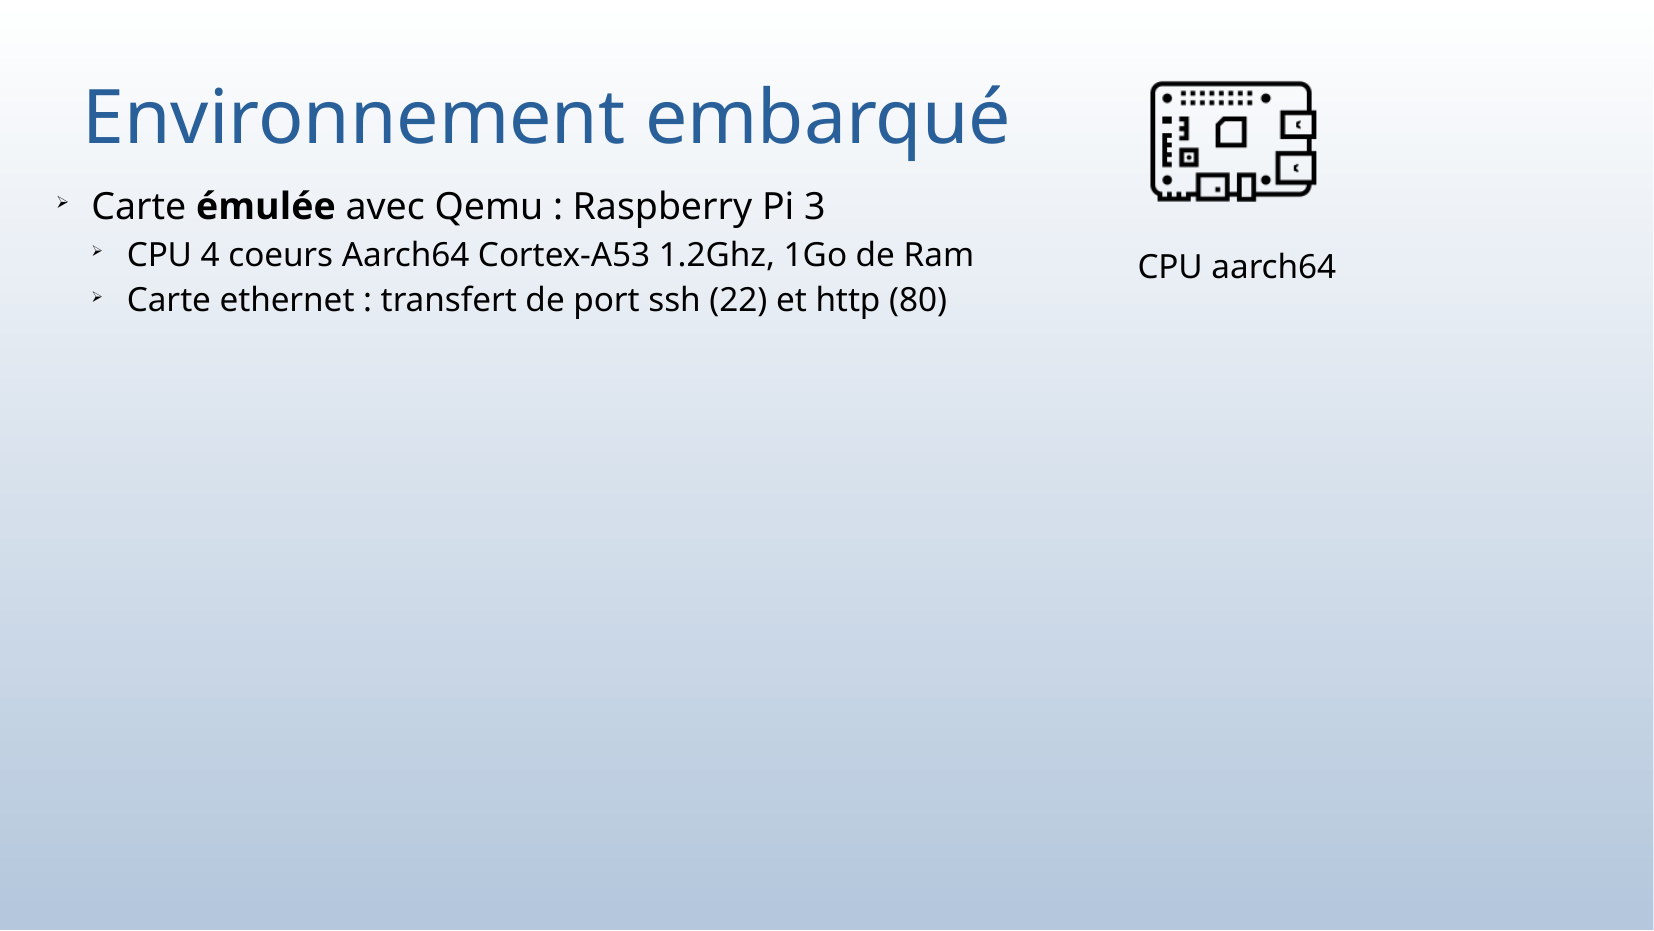

CPU aarch64
# Environnement embarqué
Carte émulée avec Qemu : Raspberry Pi 3
CPU 4 coeurs Aarch64 Cortex-A53 1.2Ghz, 1Go de Ram
Carte ethernet : transfert de port ssh (22) et http (80)